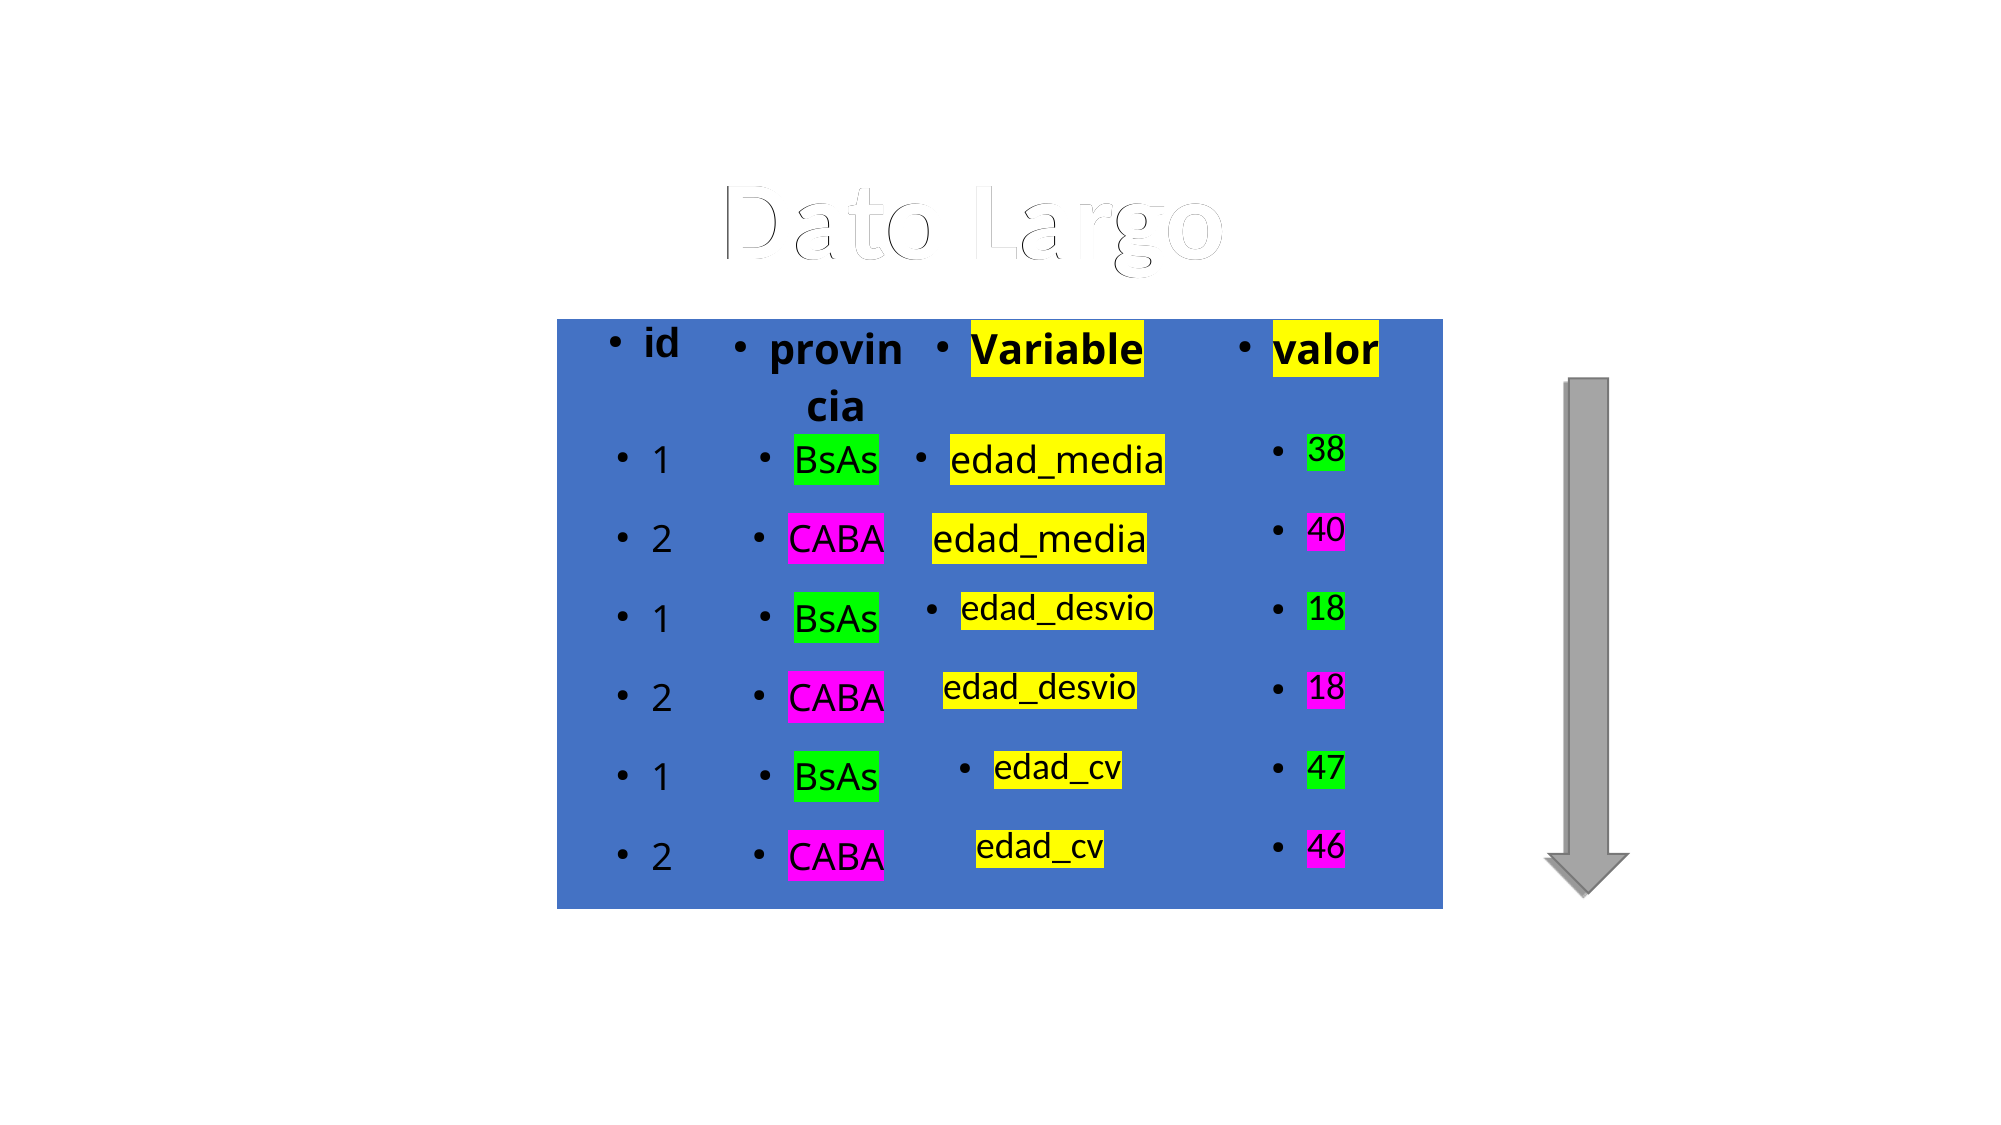

Dato Largo
| id | provincia | Variable | valor |
| --- | --- | --- | --- |
| 1 | BsAs | edad\_media | 38 |
| 2 | CABA | edad\_media | 40 |
| 1 | BsAs | edad\_desvio | 18 |
| 2 | CABA | edad\_desvio | 18 |
| 1 | BsAs | edad\_cv | 47 |
| 2 | CABA | edad\_cv | 46 |